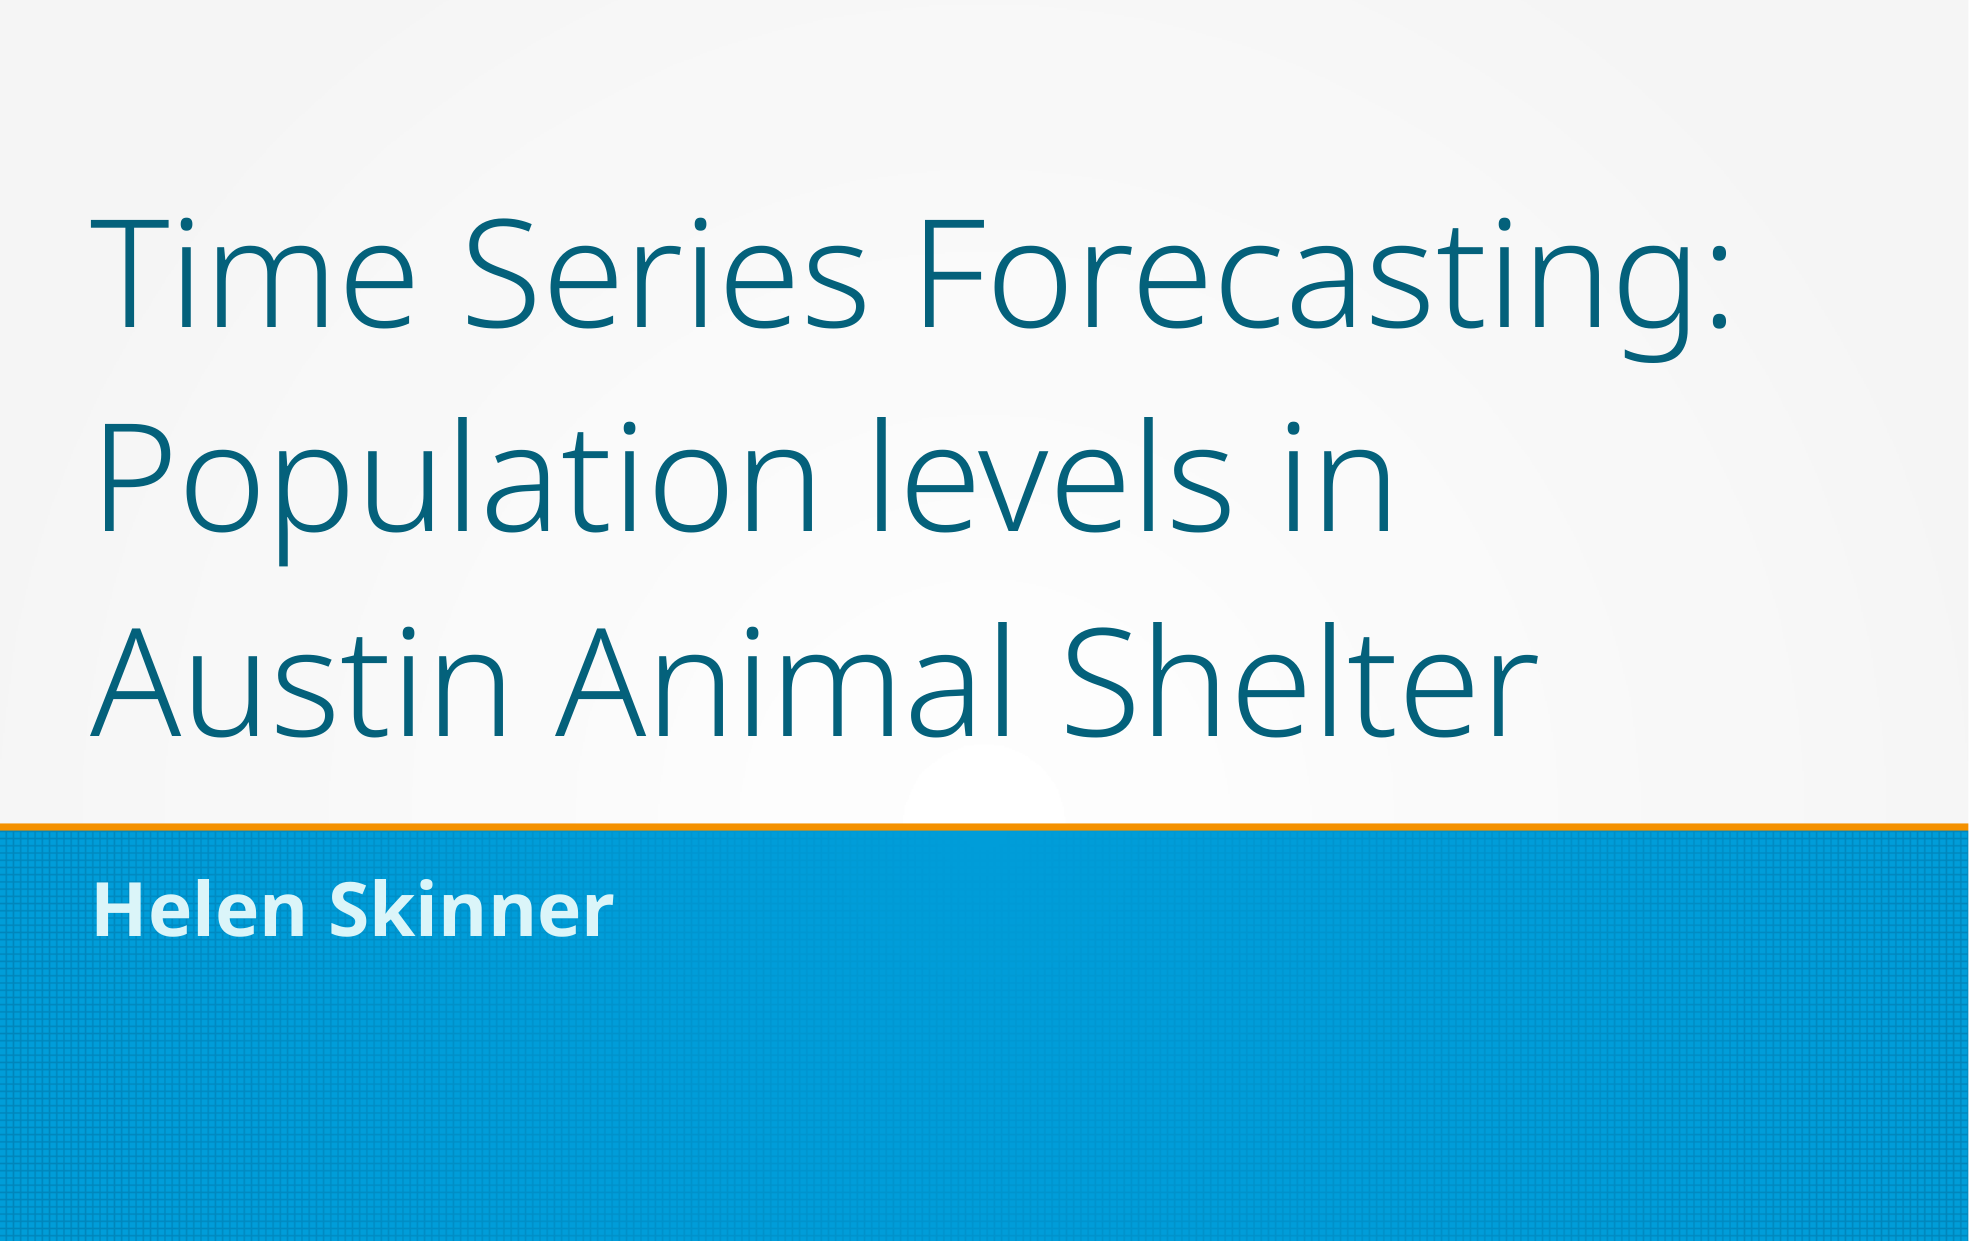

# Time Series Forecasting: Population levels in Austin Animal Shelter
Helen Skinner